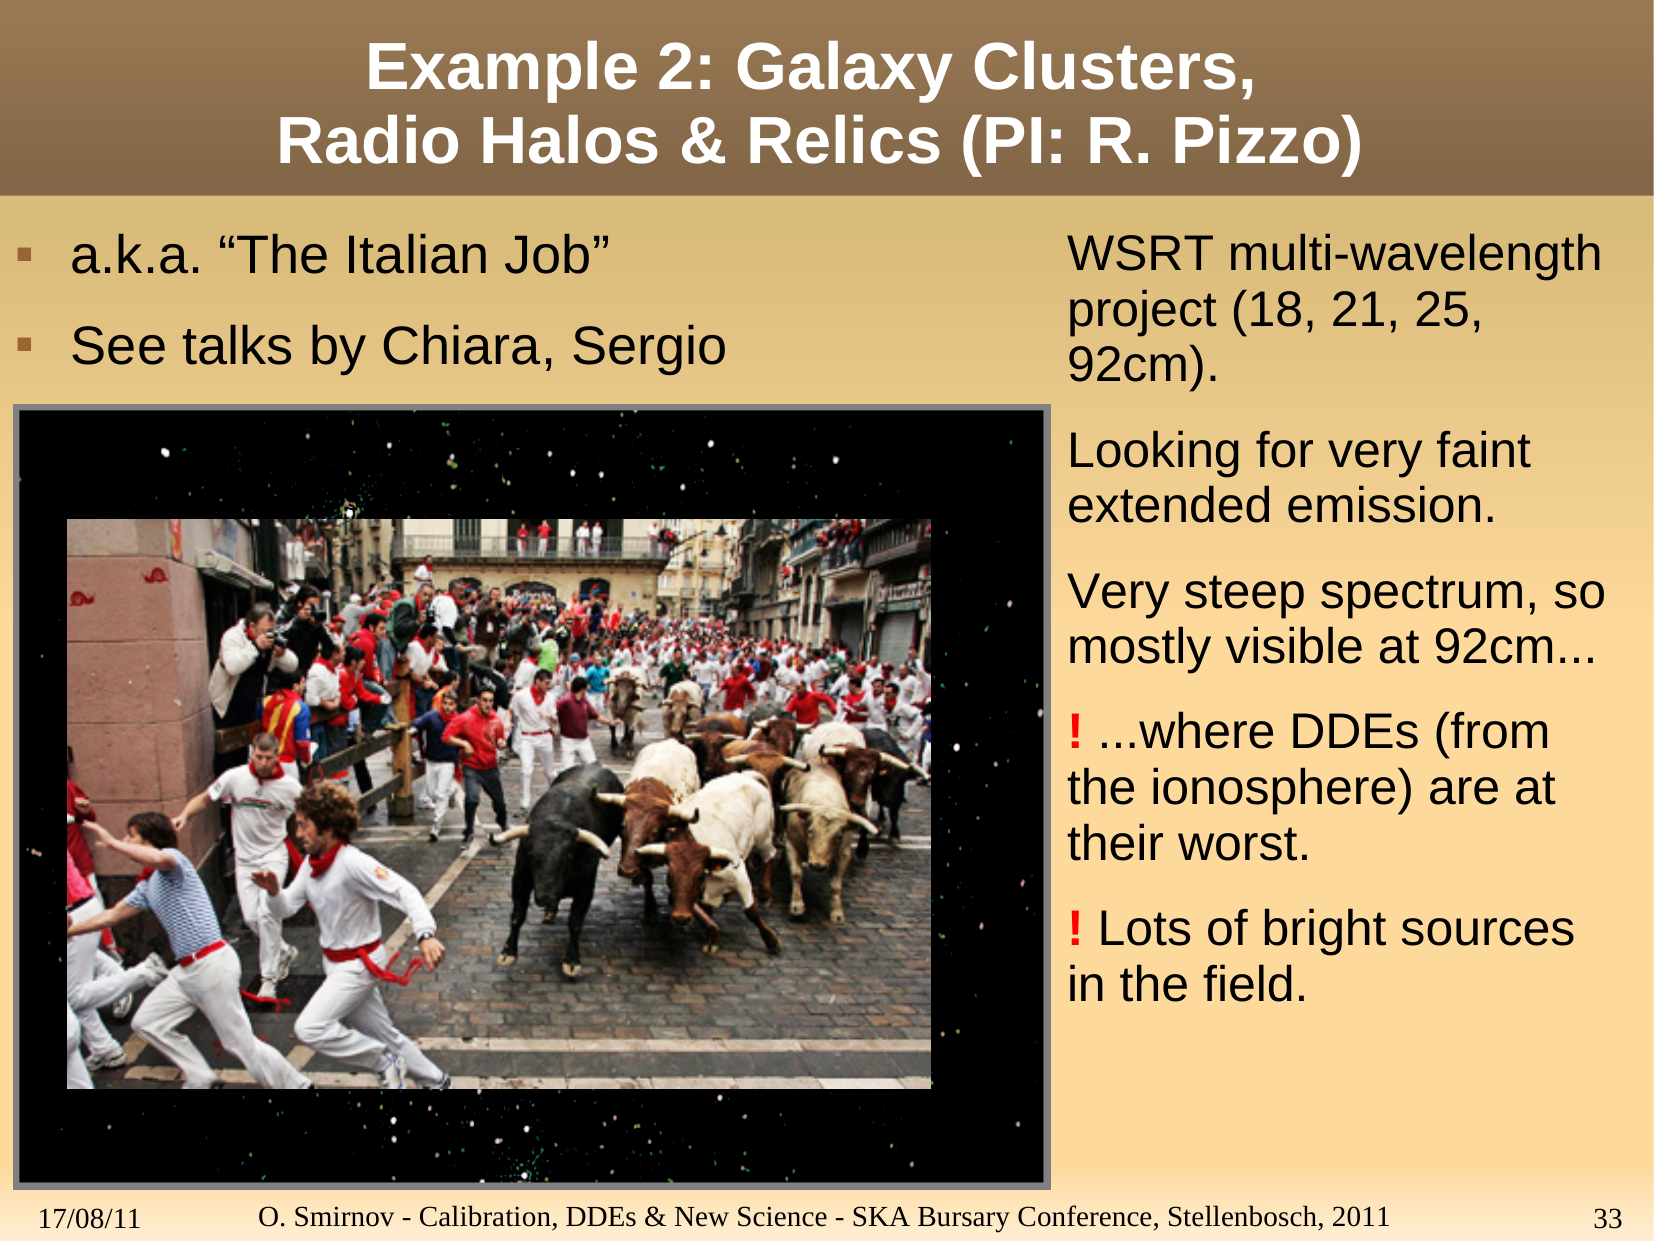

# Example 2: Galaxy Clusters, Radio Halos & Relics (PI: R. Pizzo)
a.k.a. “The Italian Job”
See talks by Chiara, Sergio
WSRT multi-wavelength project (18, 21, 25, 92cm).
Looking for very faint extended emission.
Very steep spectrum, so mostly visible at 92cm...
! ...where DDEs (from the ionosphere) are at their worst.
! Lots of bright sources in the field.
O. Smirnov - Calibration, DDEs & New Science - SKA Bursary Conference, Stellenbosch, 2011
17/08/11
33